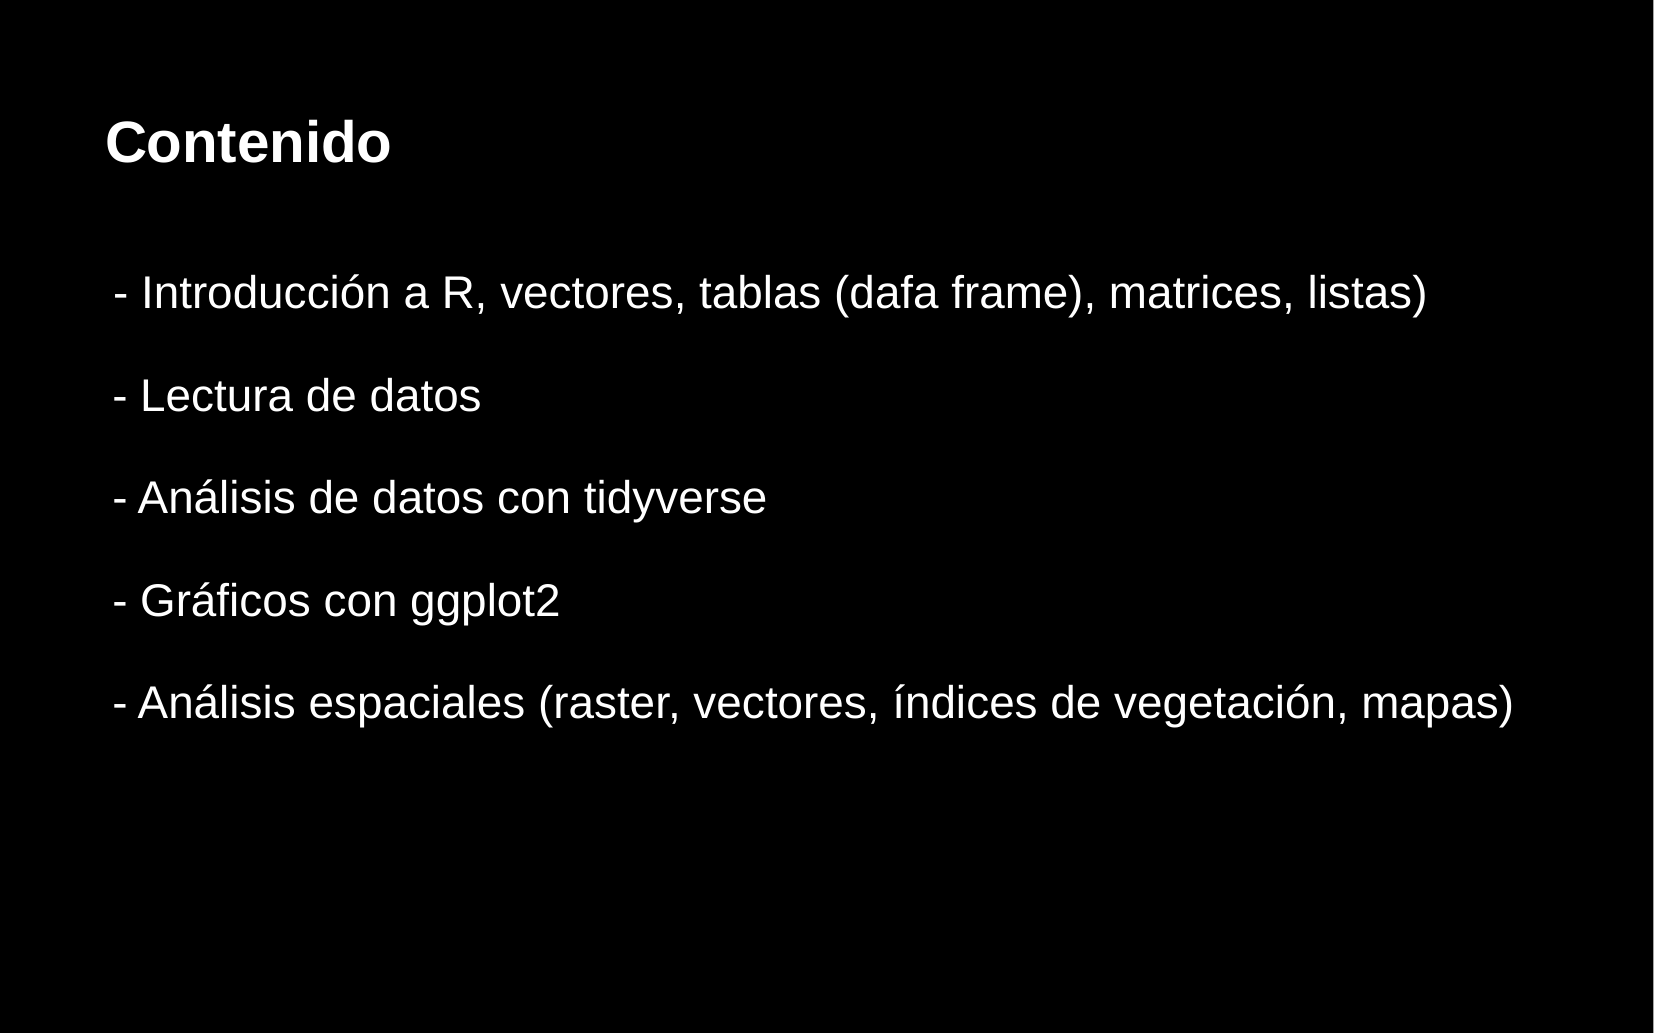

# Contenido
- Introducción a R, vectores, tablas (dafa frame), matrices, listas)
- Lectura de datos
- Análisis de datos con tidyverse
- Gráficos con ggplot2
- Análisis espaciales (raster, vectores, índices de vegetación, mapas)